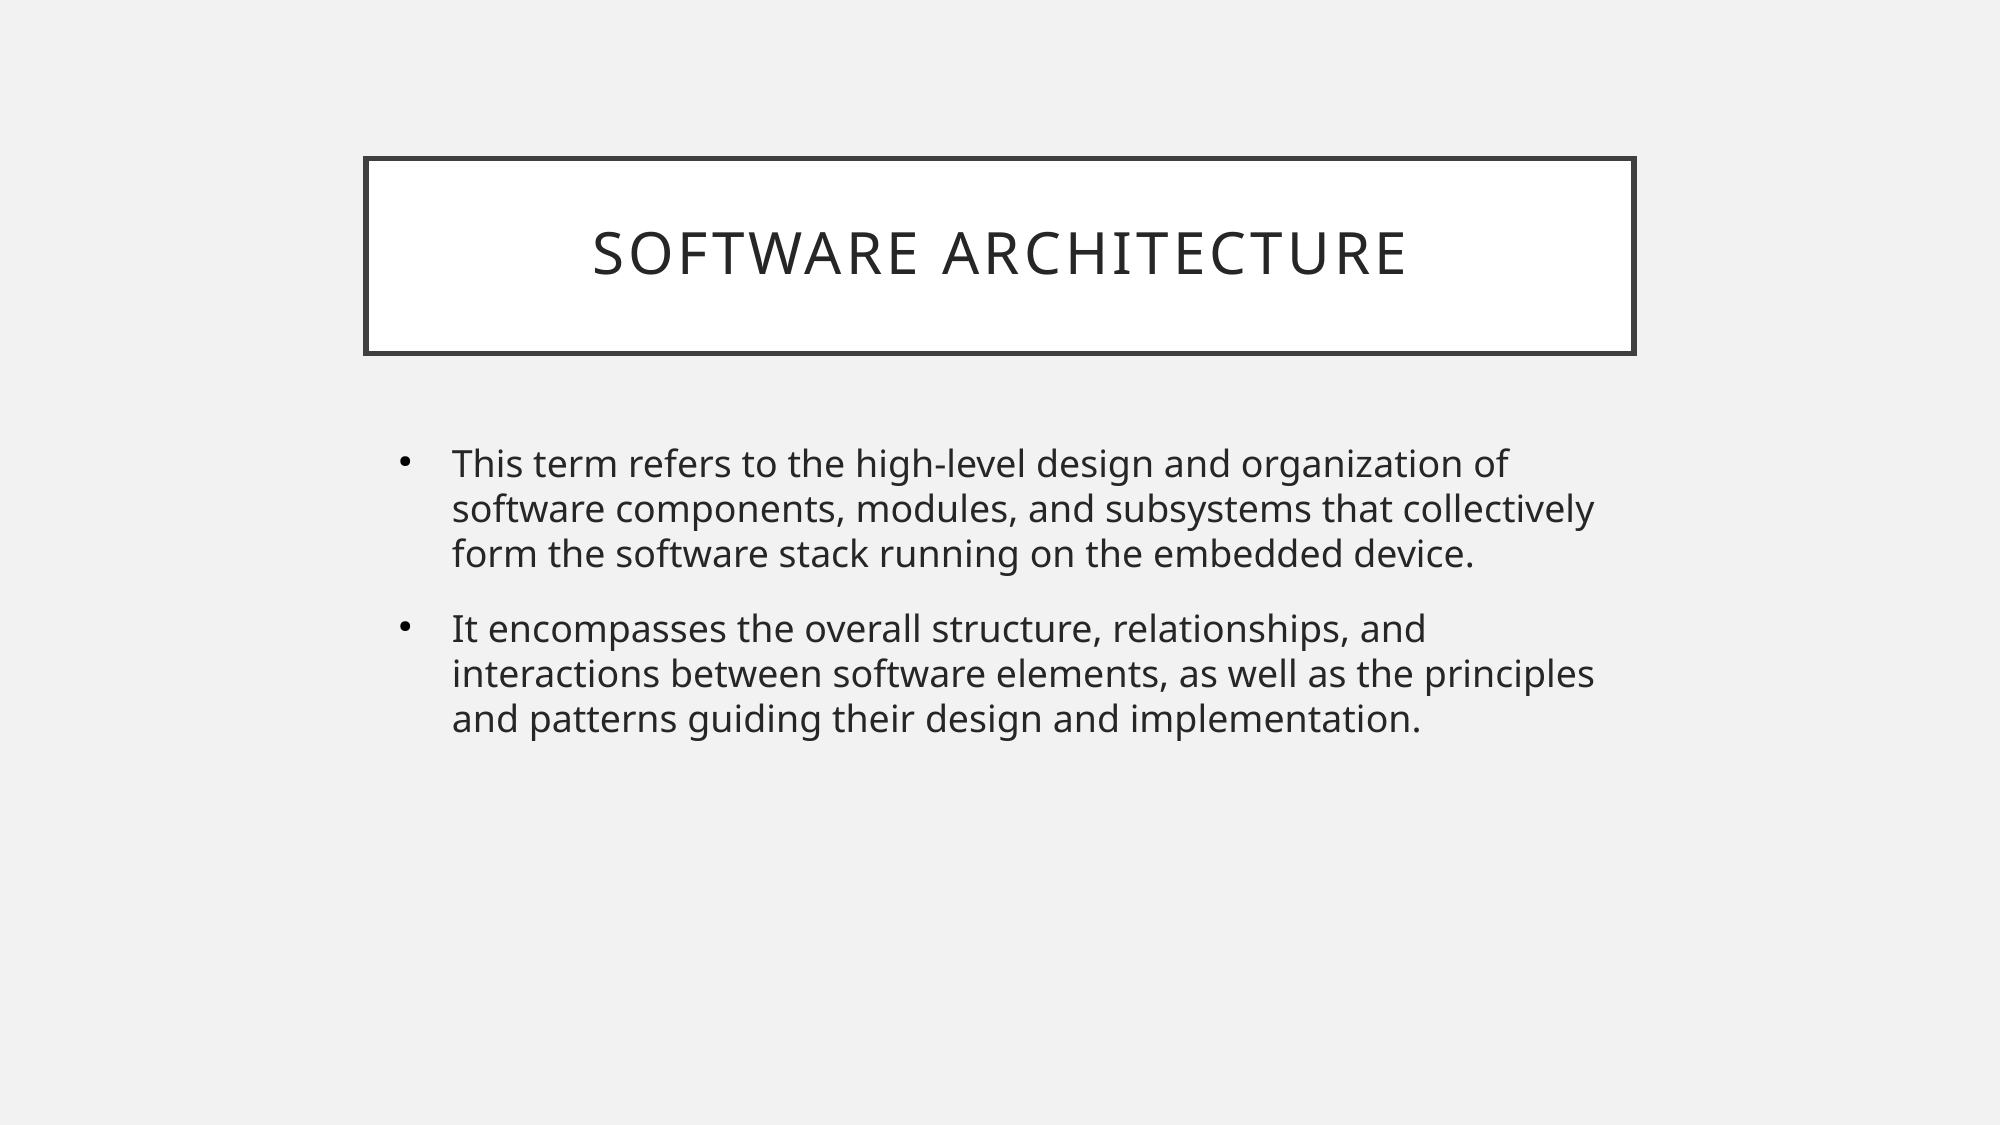

# Software architecture
This term refers to the high-level design and organization of software components, modules, and subsystems that collectively form the software stack running on the embedded device.
It encompasses the overall structure, relationships, and interactions between software elements, as well as the principles and patterns guiding their design and implementation.